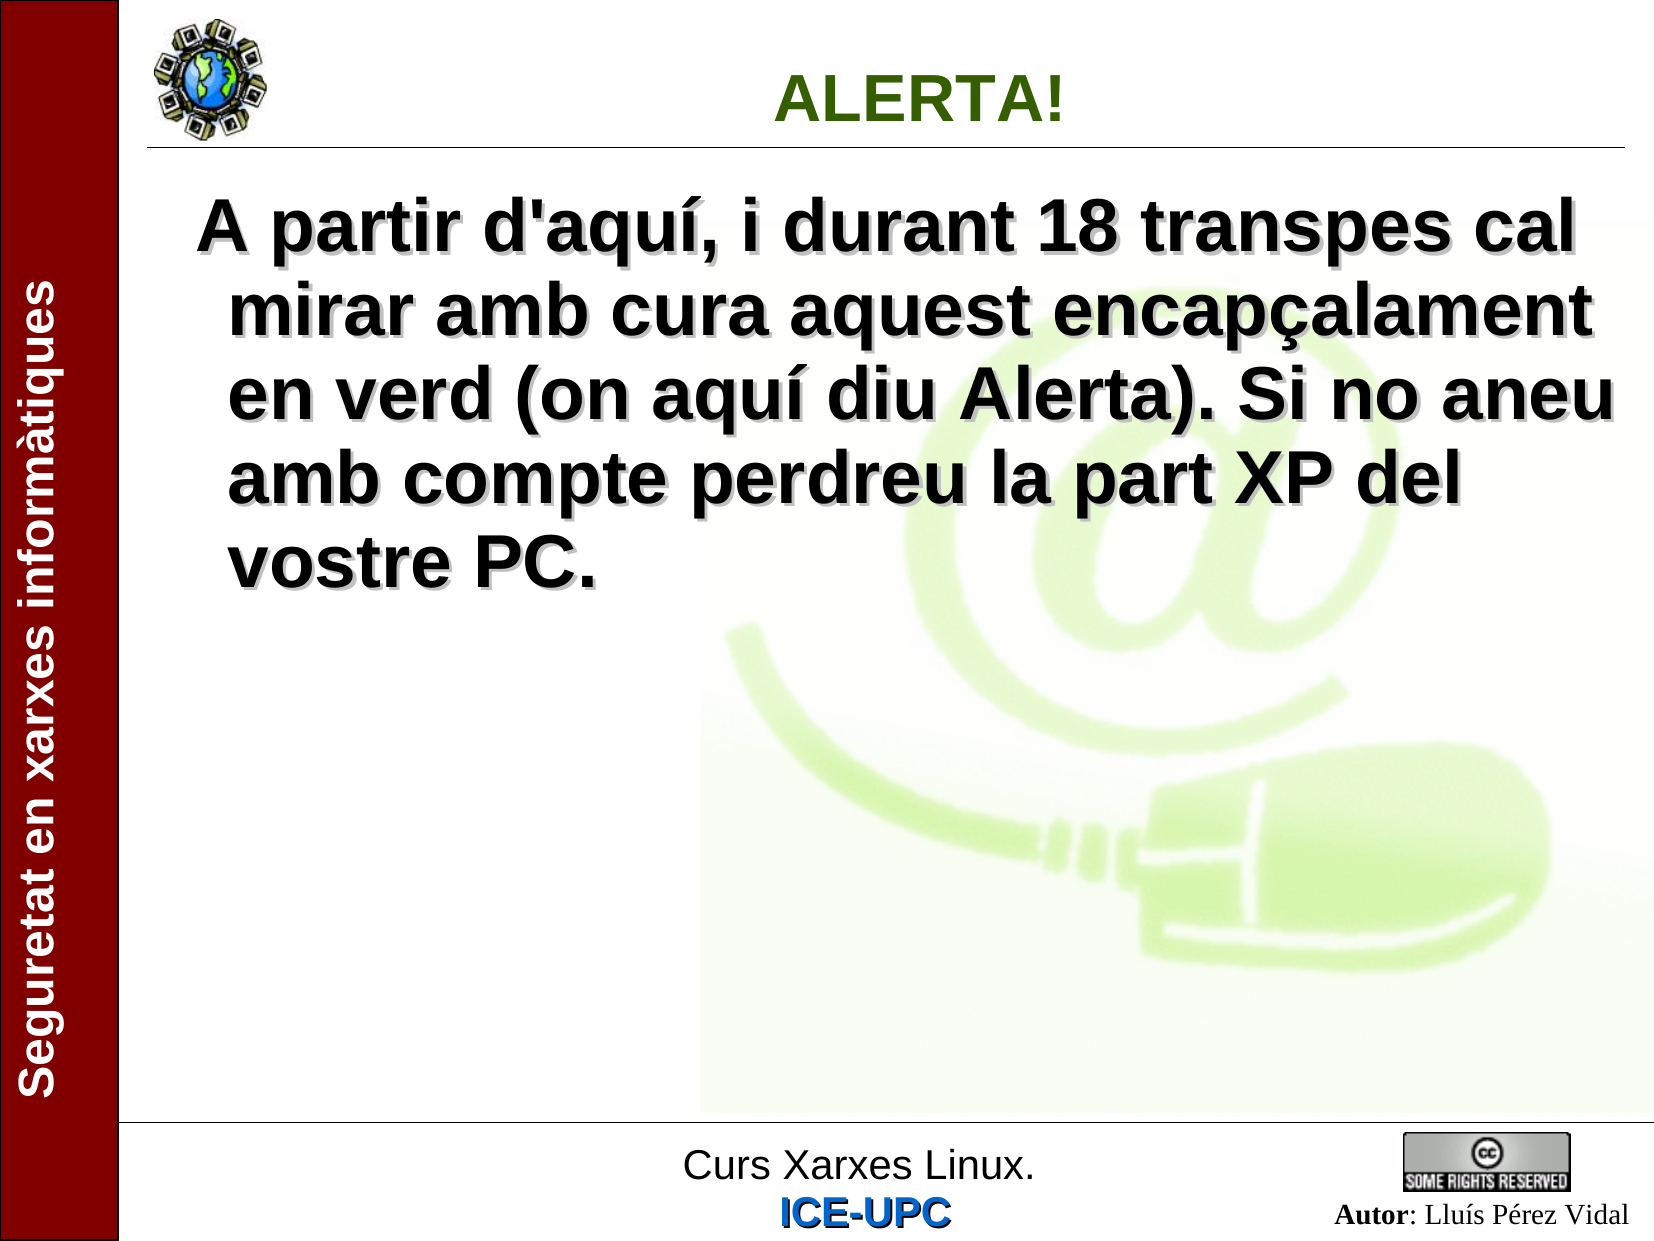

# ALERTA!
 A partir d'aquí, i durant 18 transpes cal mirar amb cura aquest encapçalament en verd (on aquí diu Alerta). Si no aneu amb compte perdreu la part XP del vostre PC.